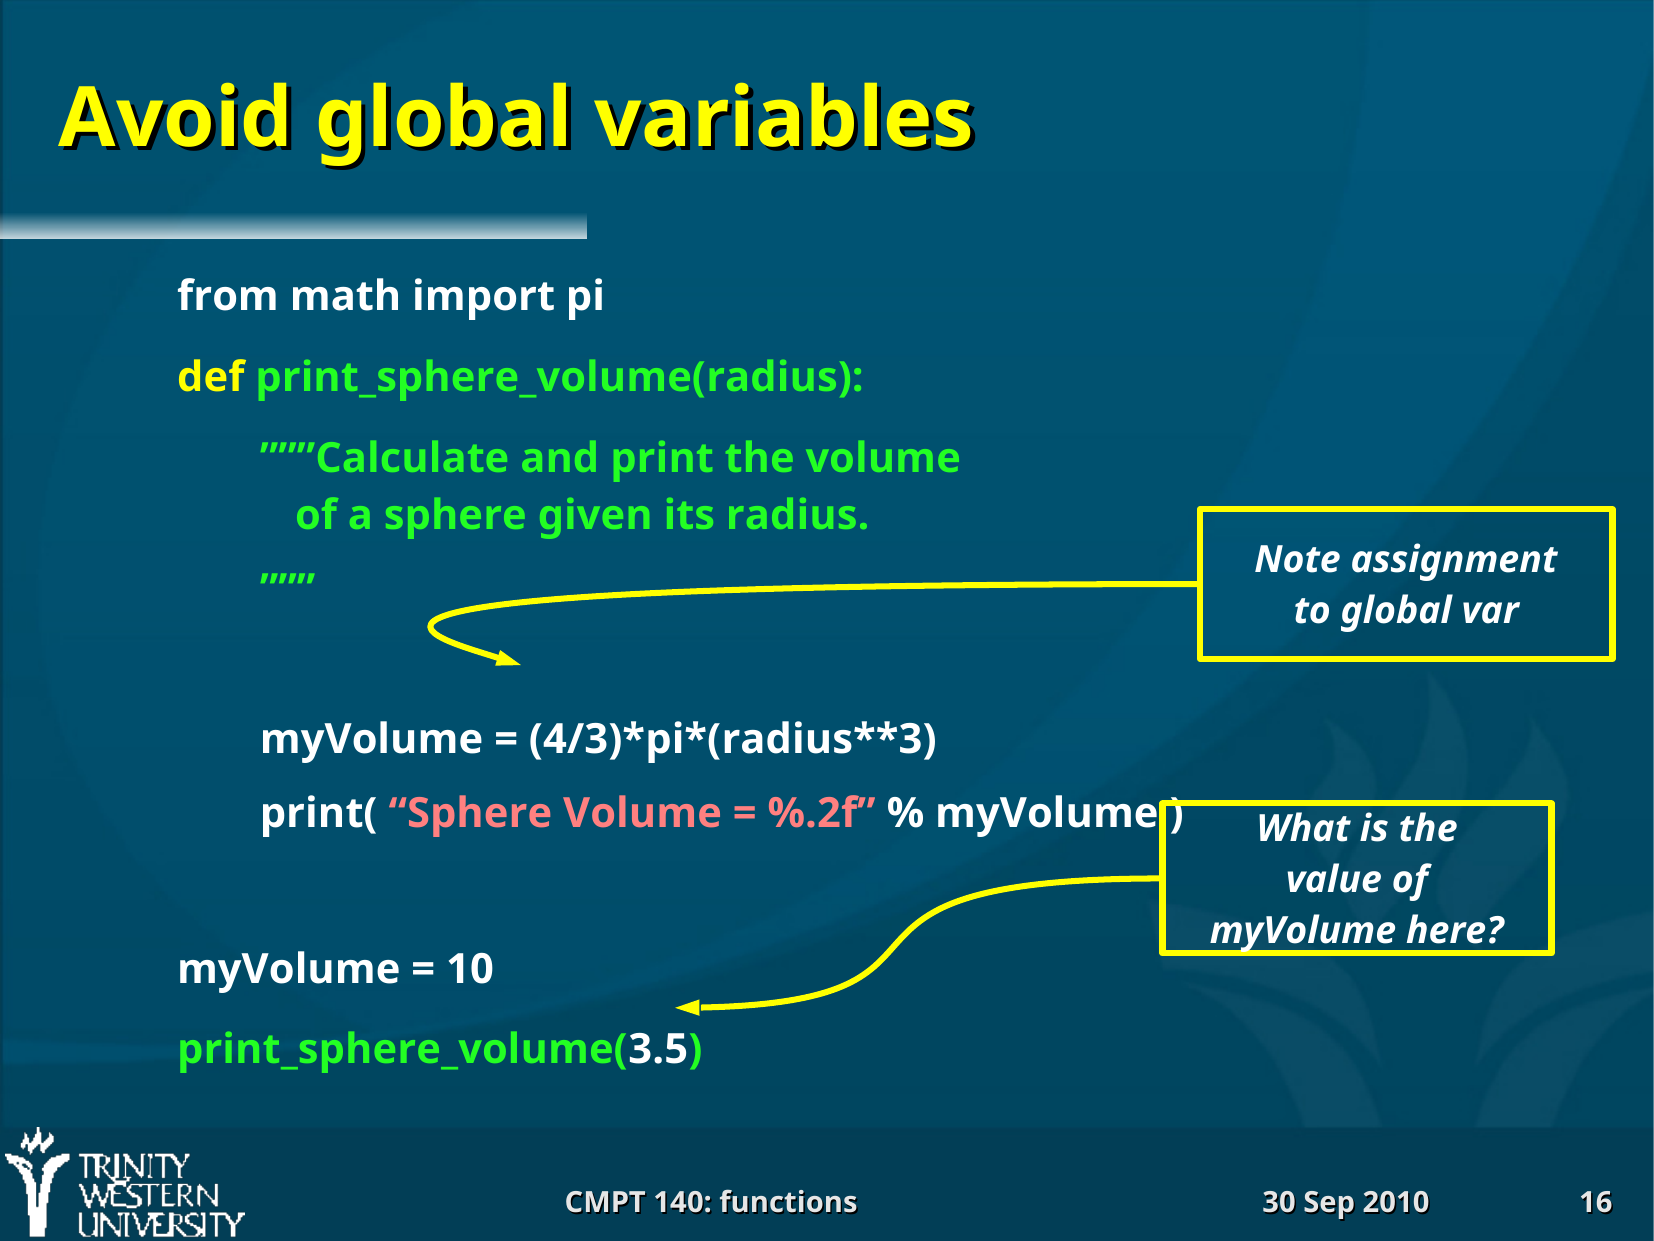

# Avoid global variables
from math import pi
def print_sphere_volume(radius):
”””Calculate and print the volume
of a sphere given its radius.
”””
myVolume = (4/3)*pi*(radius**3)
print( “Sphere Volume = %.2f” % myVolume )
myVolume = 10
print_sphere_volume(3.5)
Note assignment
to global var
What is the
value of
myVolume here?
CMPT 140: functions
30 Sep 2010
16